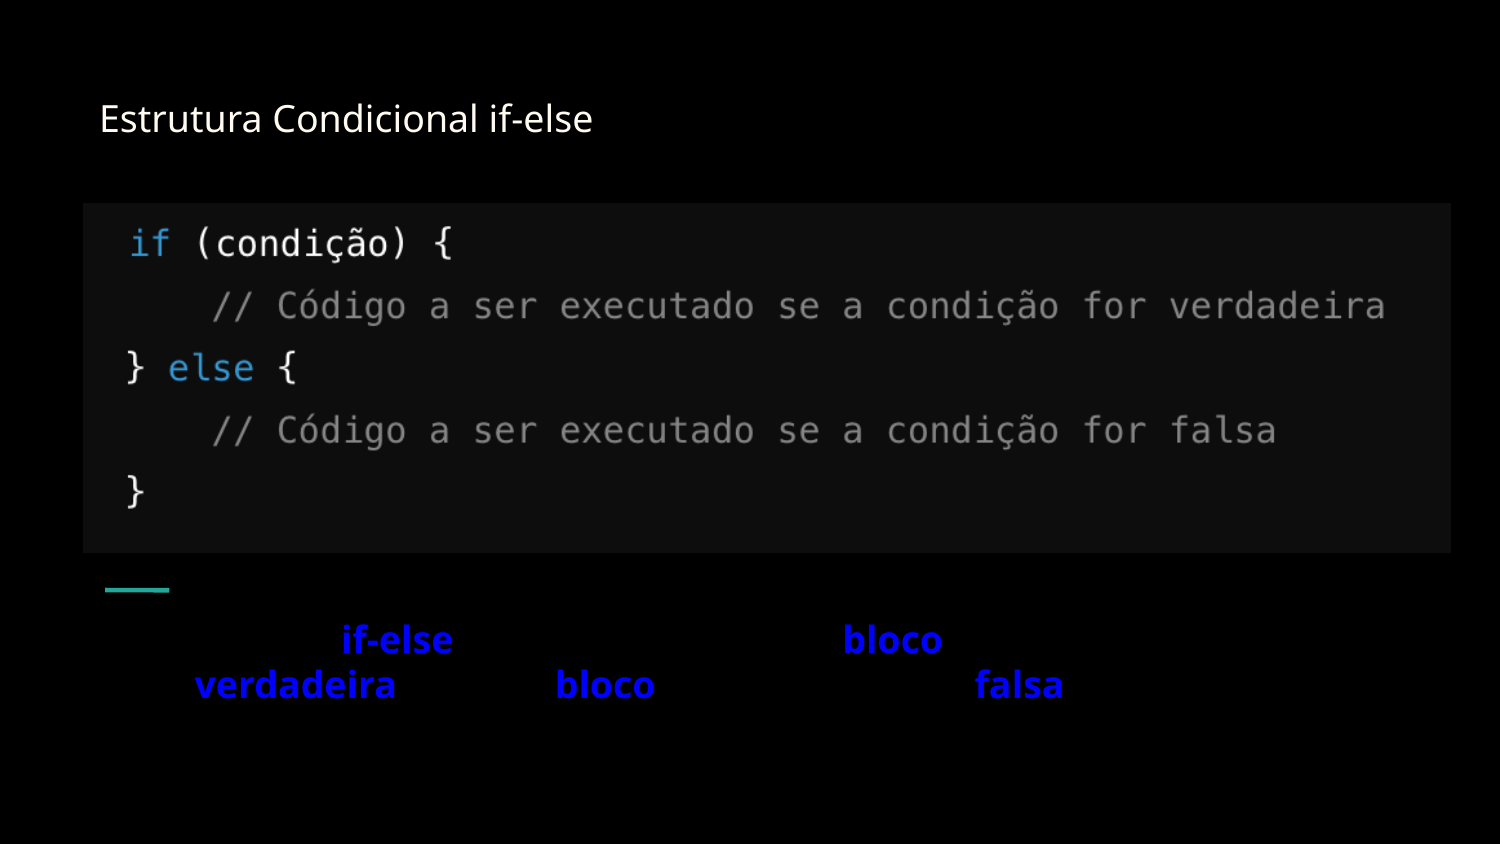

# Estrutura Condicional if-else
A estrutura if-else permite executar um bloco de código se a condição for verdadeira, e outro bloco se a condição for falsa.